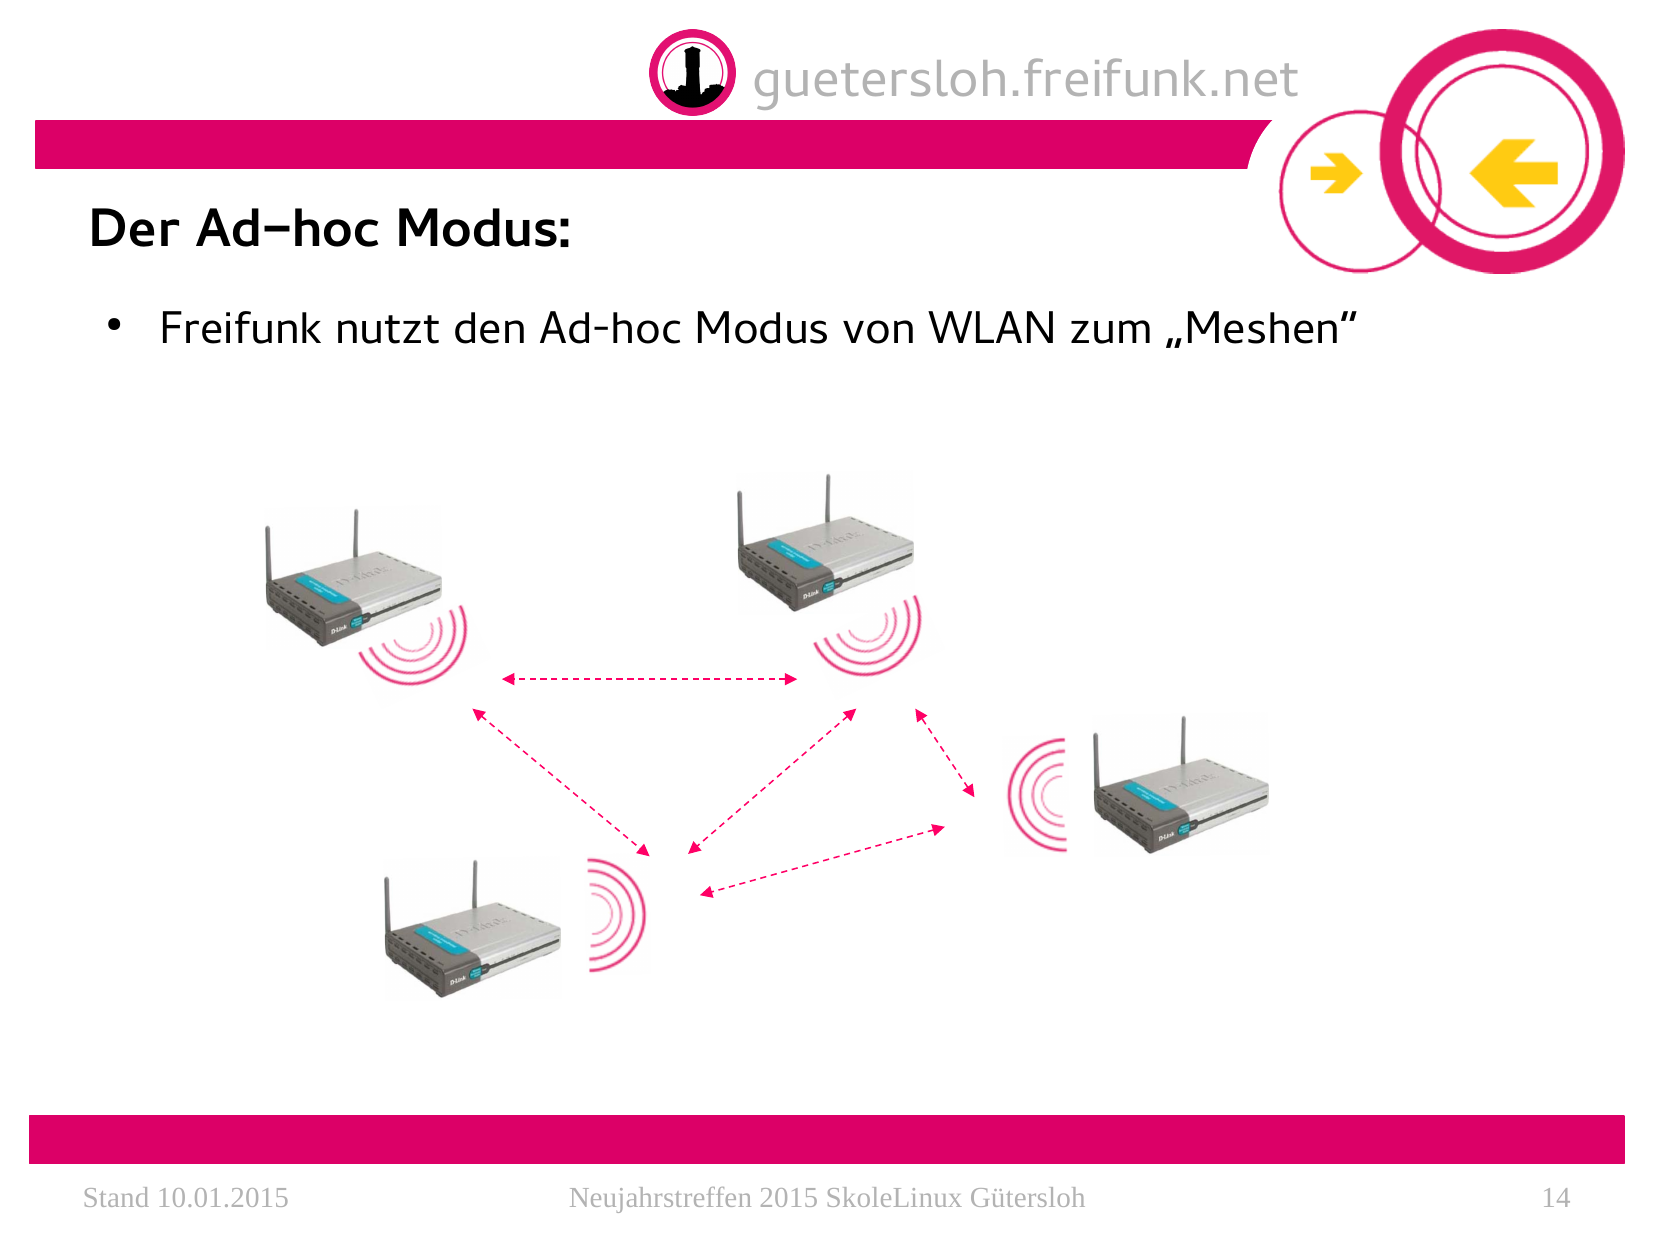

# Der Ad-hoc Modus:
Freifunk nutzt den Ad-hoc Modus von WLAN zum „Meshen“
Stand 10.01.2015
Neujahrstreffen 2015 SkoleLinux Gütersloh
14